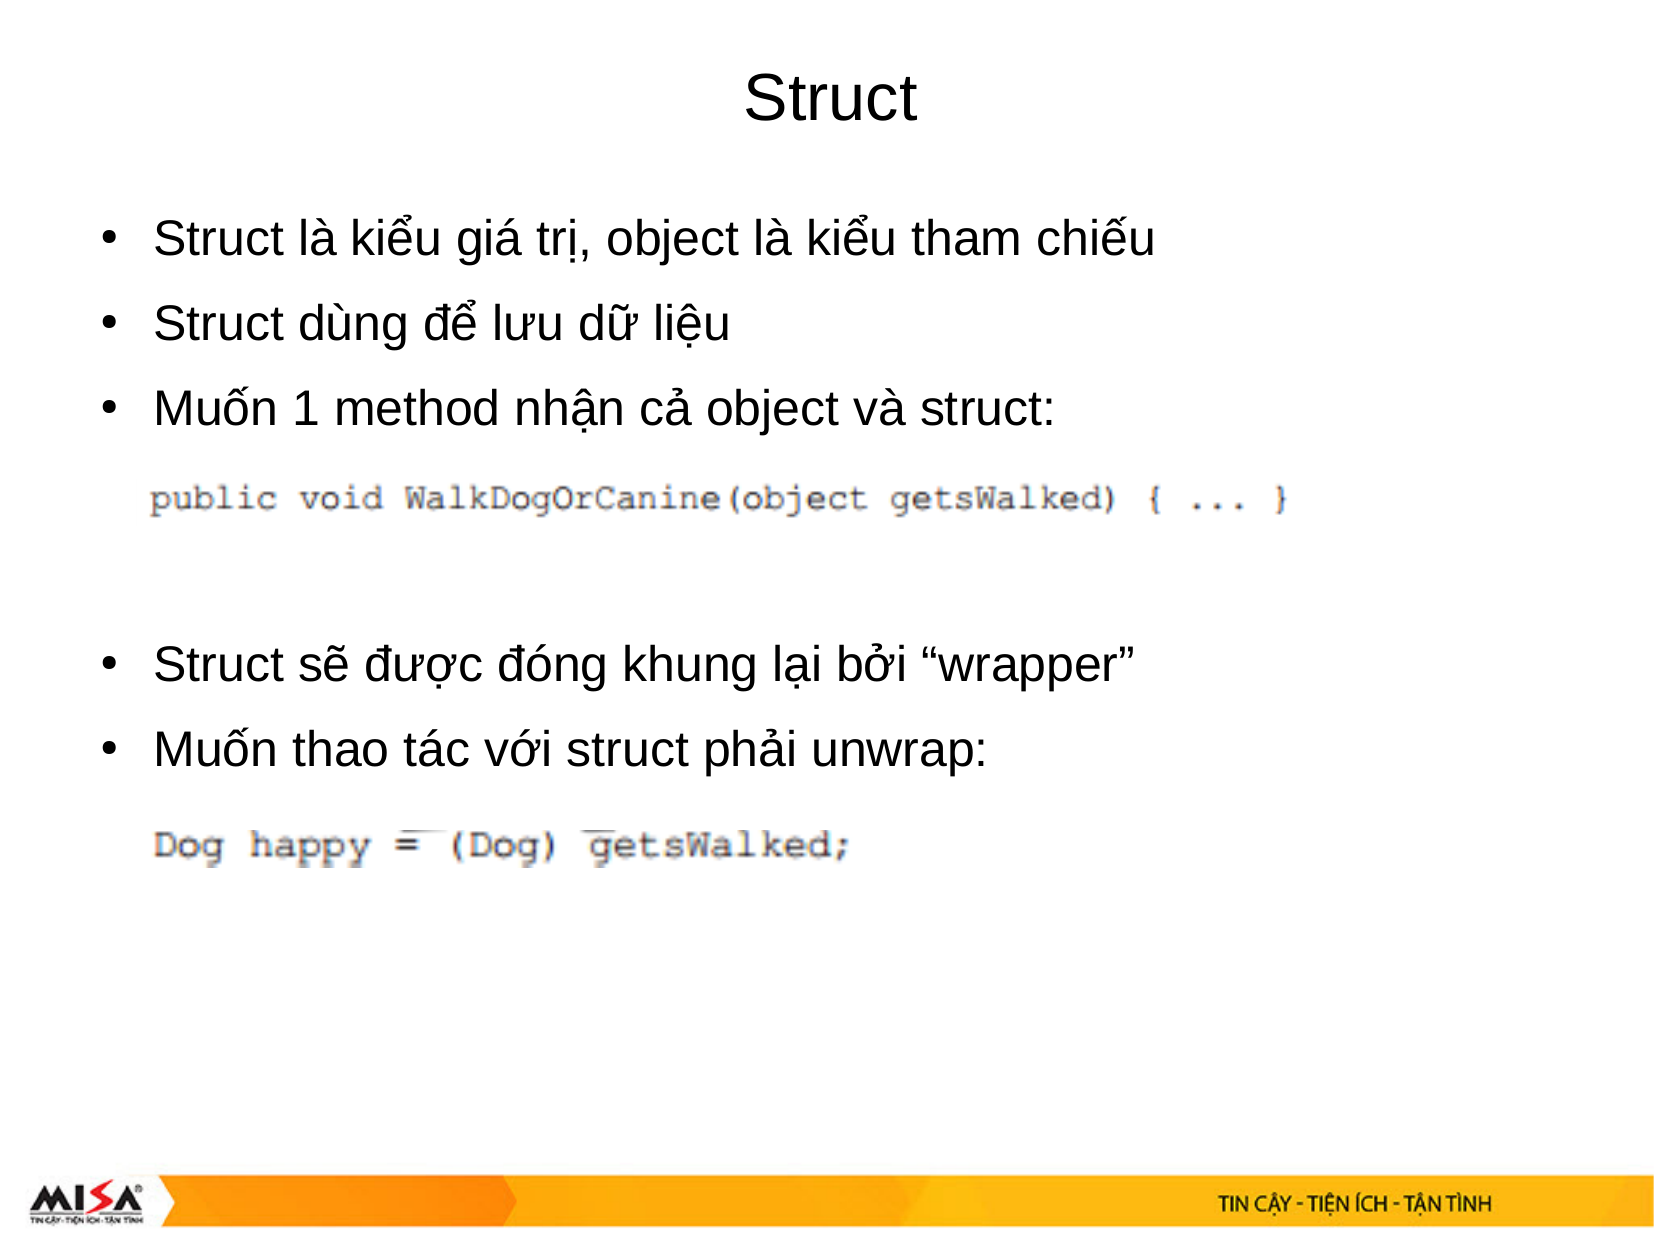

# Struct
Struct là kiểu giá trị, object là kiểu tham chiếu
Struct dùng để lưu dữ liệu
Muốn 1 method nhận cả object và struct:
Struct sẽ được đóng khung lại bởi “wrapper”
Muốn thao tác với struct phải unwrap: